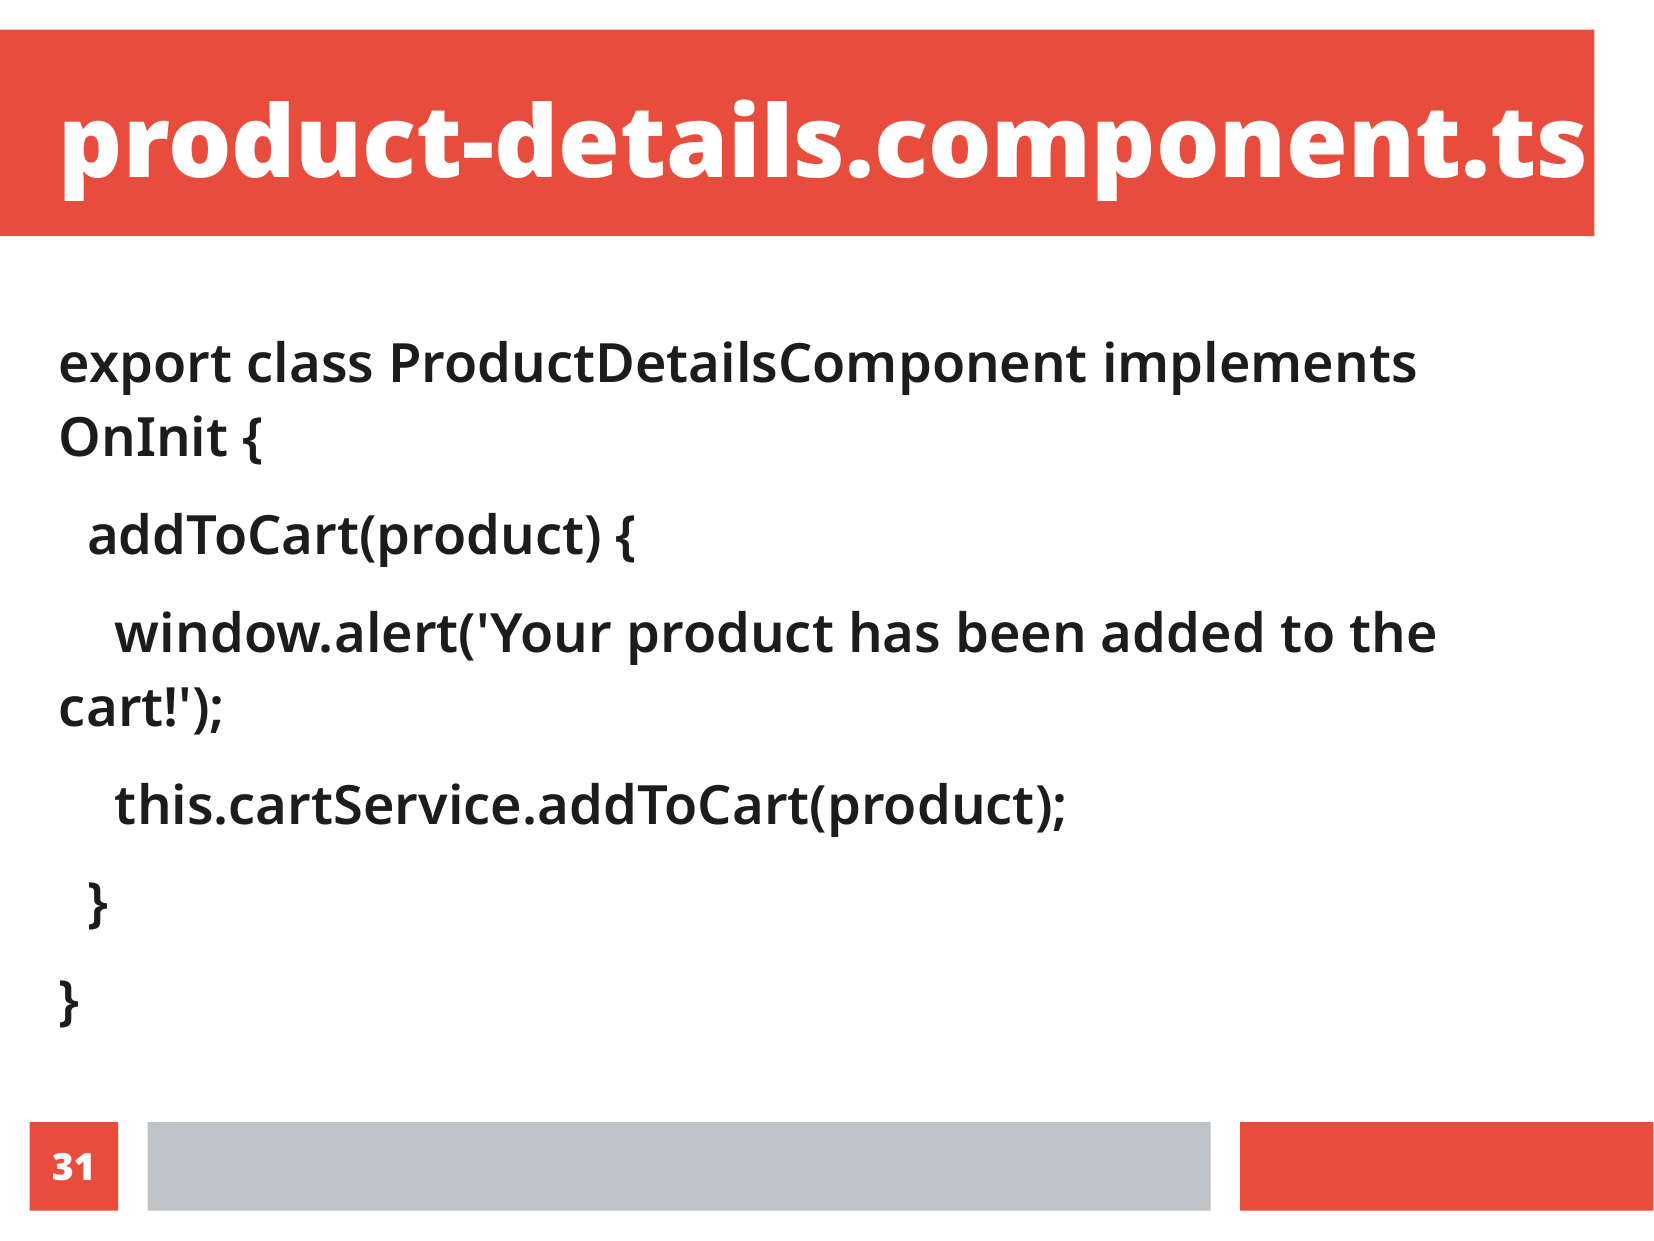

# product-details.component.ts
export class ProductDetailsComponent implements OnInit {
 addToCart(product) {
 window.alert('Your product has been added to the cart!');
 this.cartService.addToCart(product);
 }
}
31